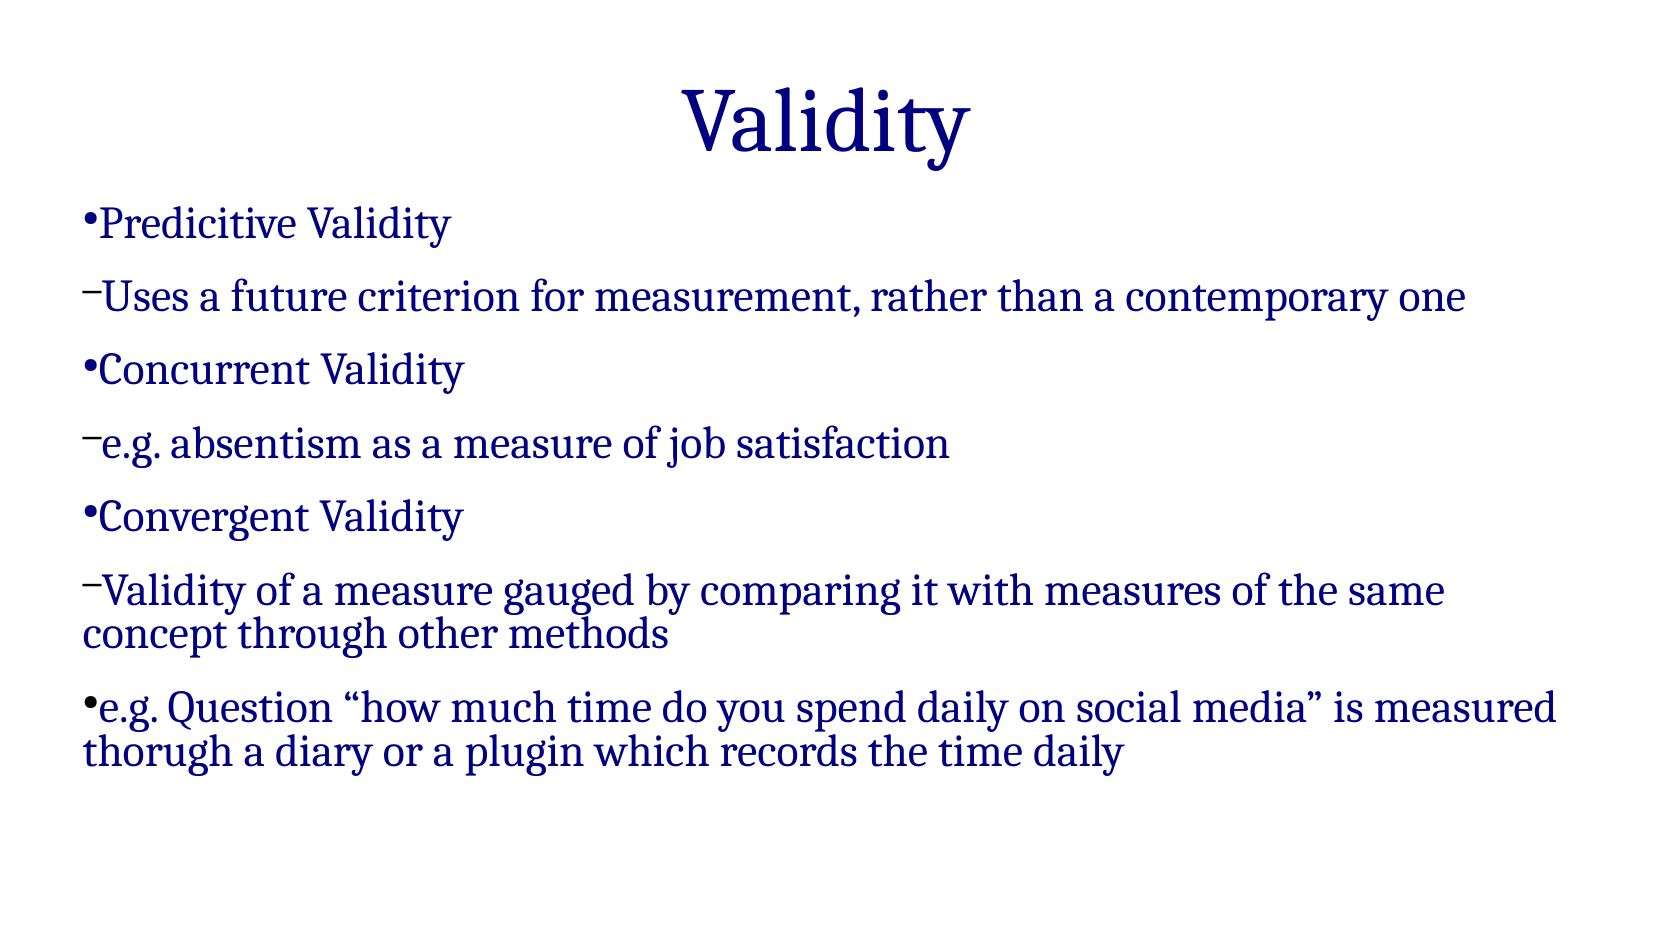

# Validity
Predicitive Validity
Uses a future criterion for measurement, rather than a contemporary one
Concurrent Validity
e.g. absentism as a measure of job satisfaction
Convergent Validity
Validity of a measure gauged by comparing it with measures of the same concept through other methods
e.g. Question “how much time do you spend daily on social media” is measured thorugh a diary or a plugin which records the time daily